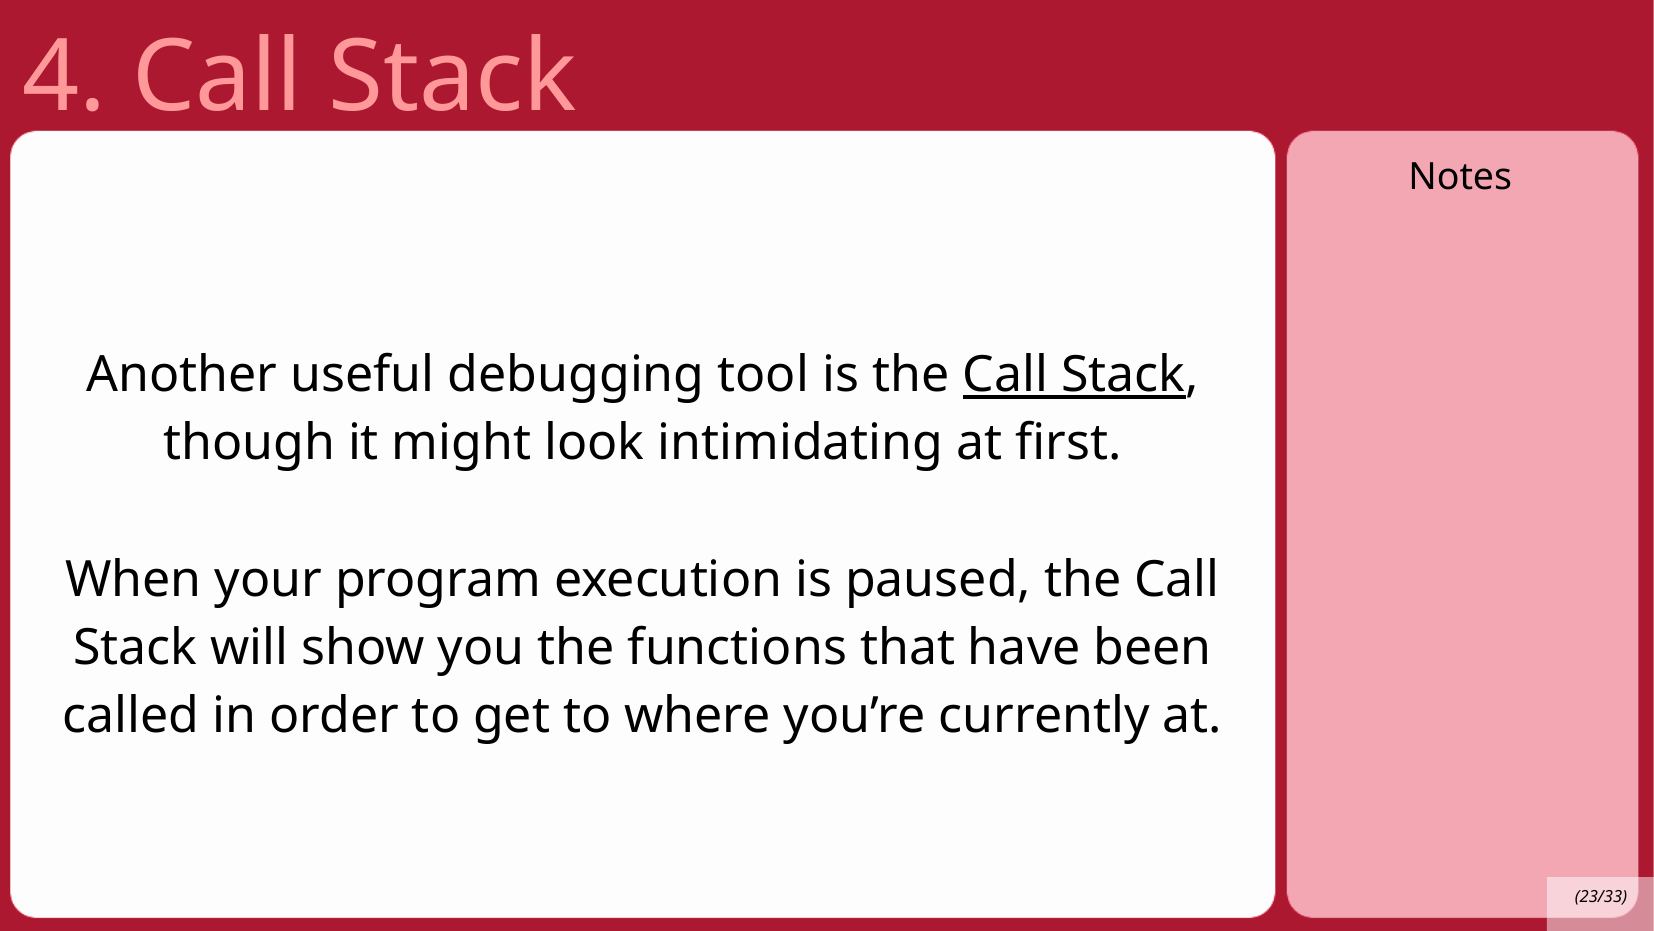

# 4. Call Stack
Notes
Another useful debugging tool is the Call Stack, though it might look intimidating at first.
When your program execution is paused, the Call Stack will show you the functions that have been called in order to get to where you’re currently at.